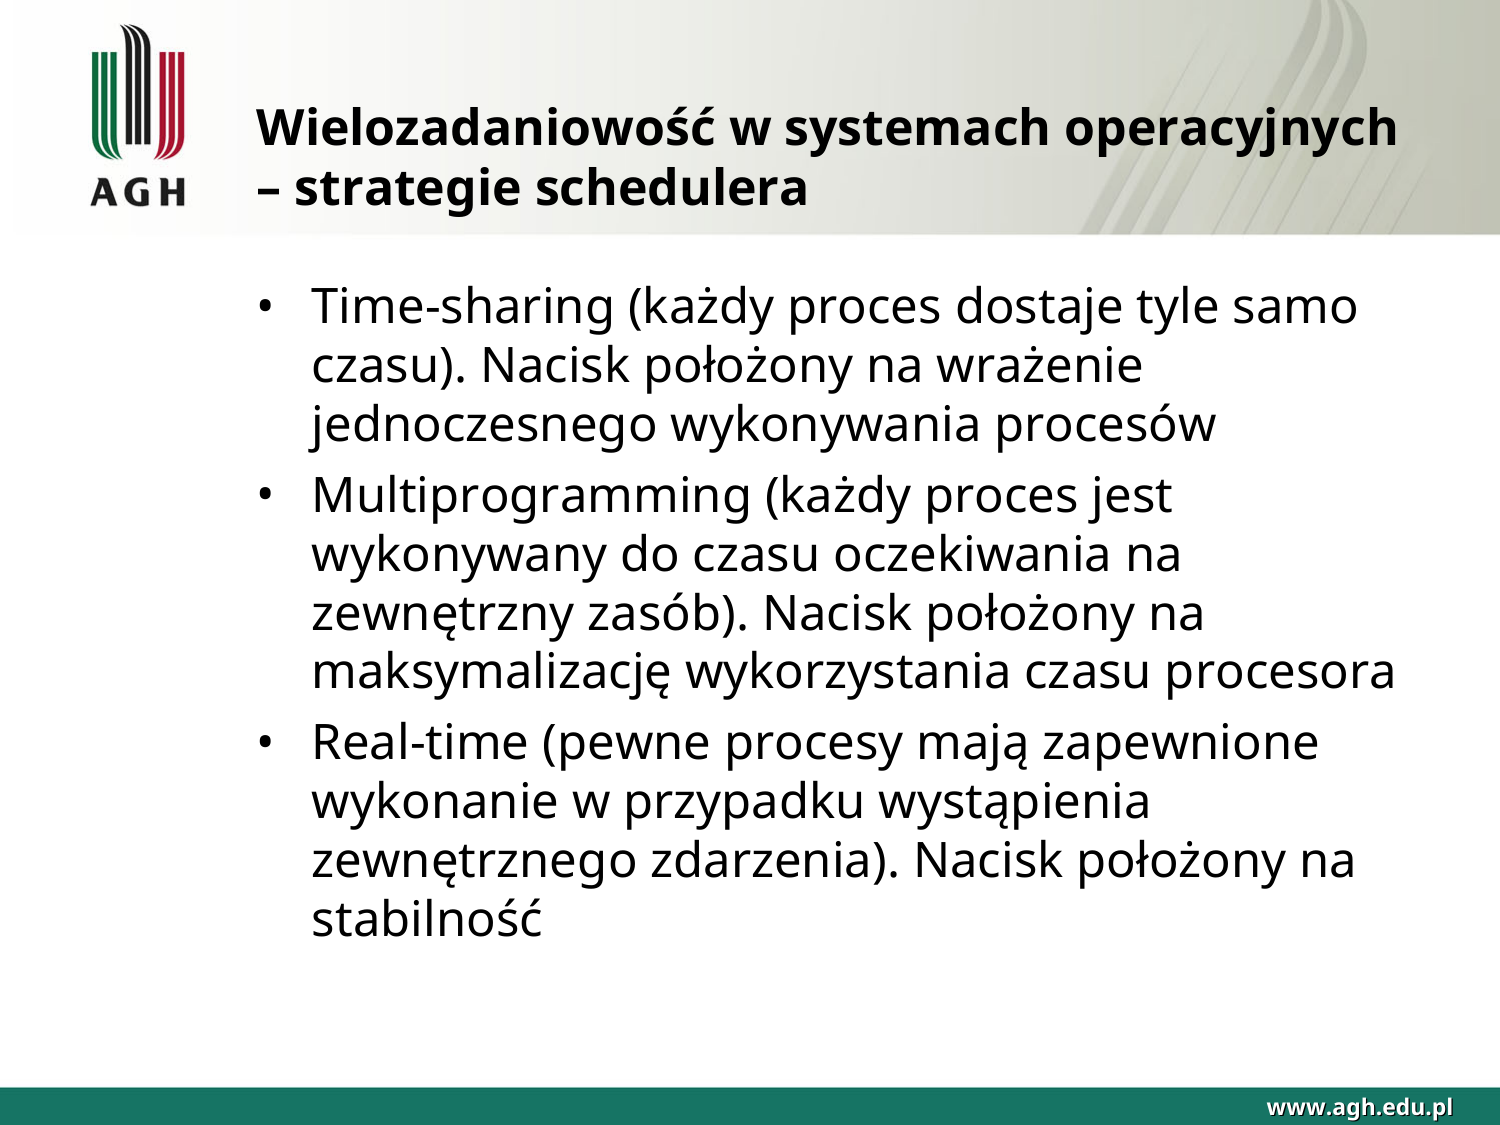

# Wielozadaniowość w systemach operacyjnych – strategie schedulera
Time-sharing (każdy proces dostaje tyle samo czasu). Nacisk położony na wrażenie jednoczesnego wykonywania procesów
Multiprogramming (każdy proces jest wykonywany do czasu oczekiwania na zewnętrzny zasób). Nacisk położony na maksymalizację wykorzystania czasu procesora
Real-time (pewne procesy mają zapewnione wykonanie w przypadku wystąpienia zewnętrznego zdarzenia). Nacisk położony na stabilność
www.agh.edu.pl